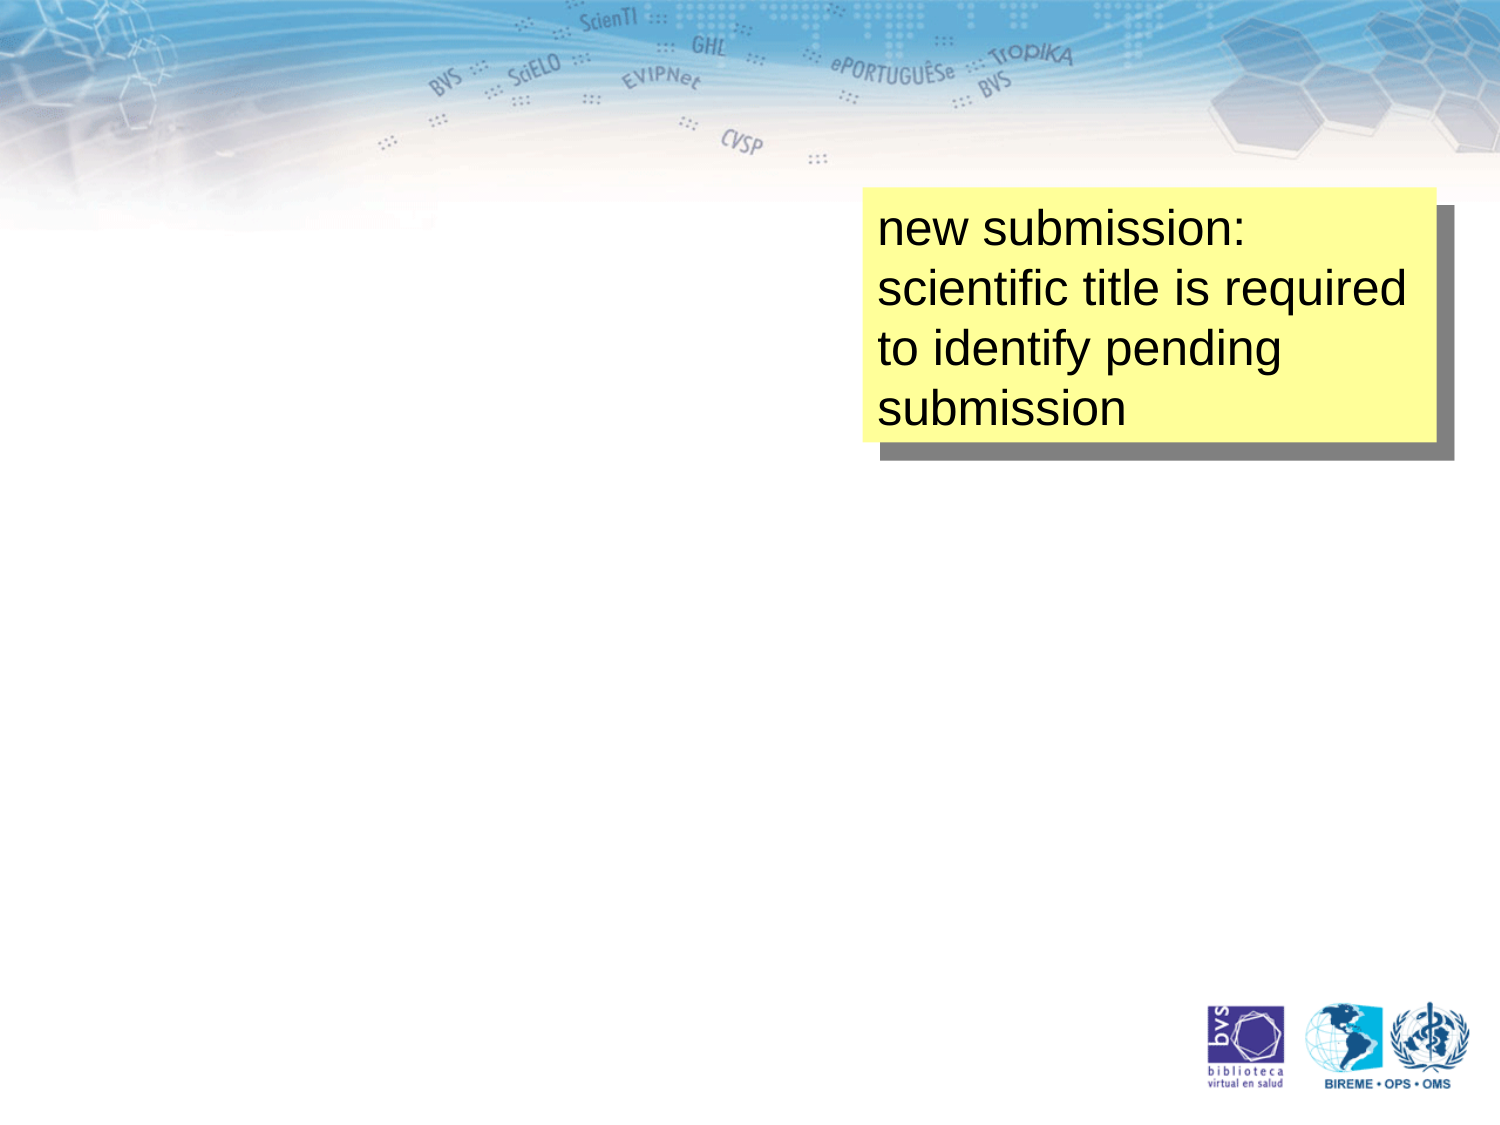

#
new submission:
scientific title is required
to identify pending
submission